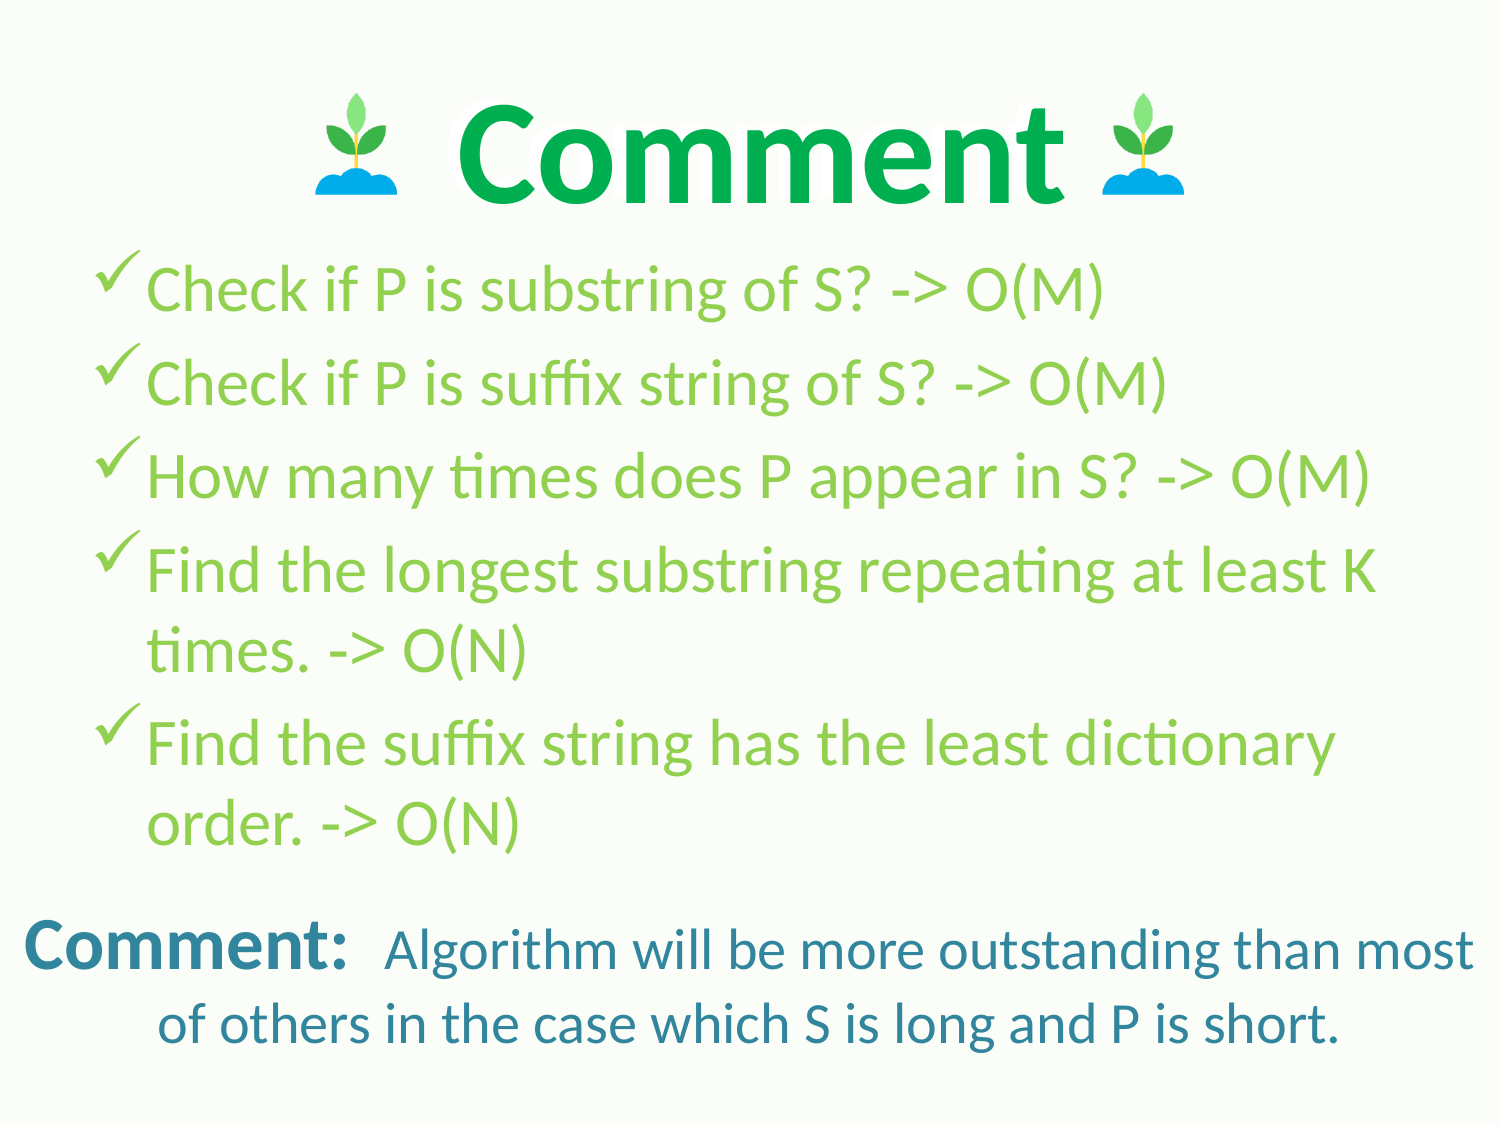

# Comment
Comment
Check if P is substring of S? -> O(M)
Check if P is suffix string of S? -> O(M)
How many times does P appear in S? -> O(M)
Find the longest substring repeating at least K times. -> O(N)
Find the suffix string has the least dictionary order. -> O(N)
Comment: Algorithm will be more outstanding than most of others in the case which S is long and P is short.